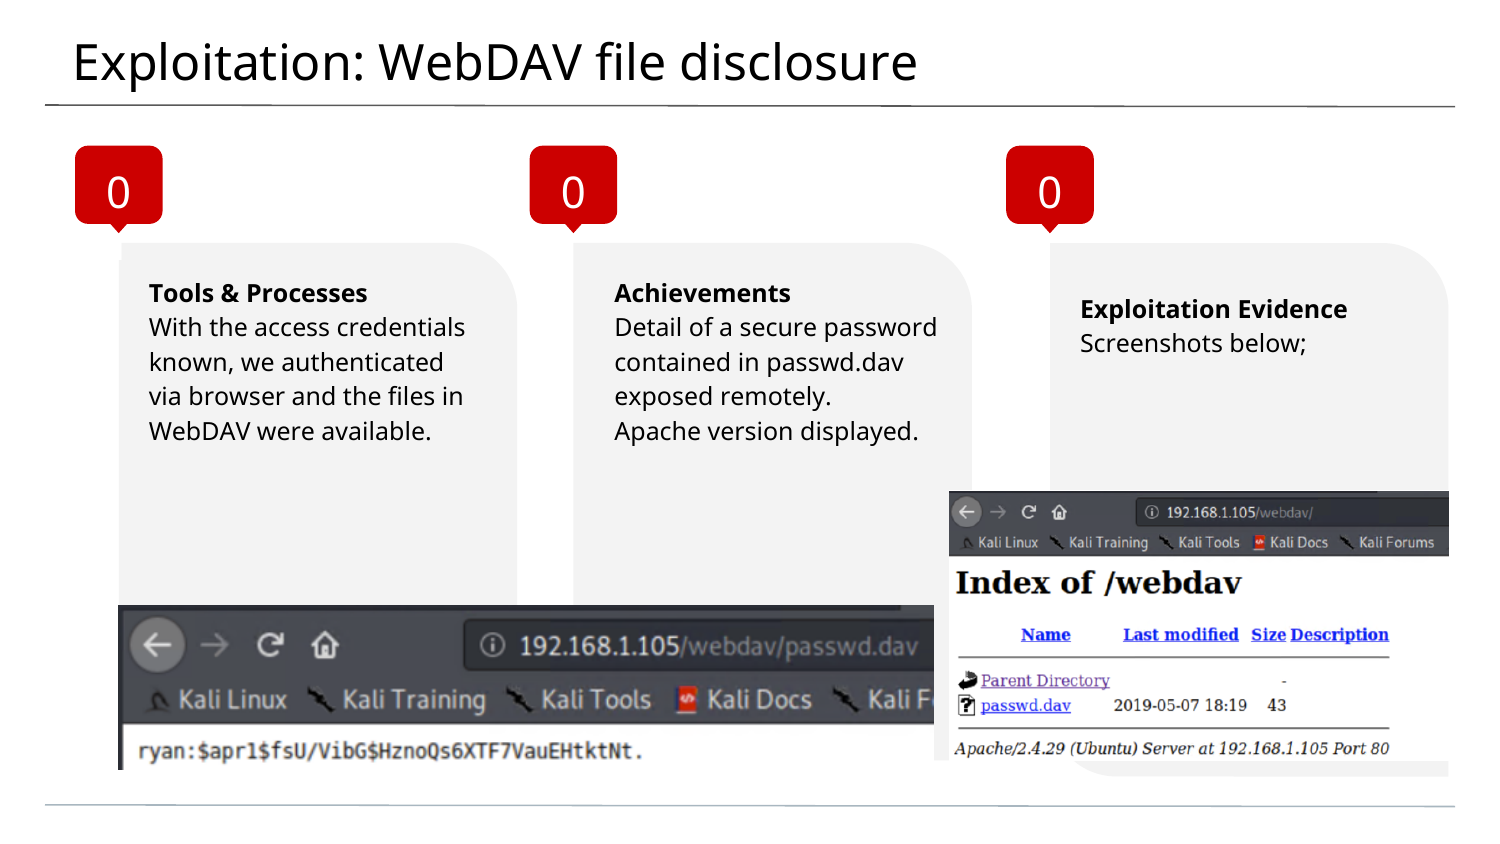

# Exploitation: WebDAV file disclosure
01
02
03
Tools & Processes
With the access credentials known, we authenticated via browser and the files in WebDAV were available.
Achievements
Detail of a secure password contained in passwd.dav exposed remotely.
Apache version displayed.
Exploitation Evidence
Screenshots below;